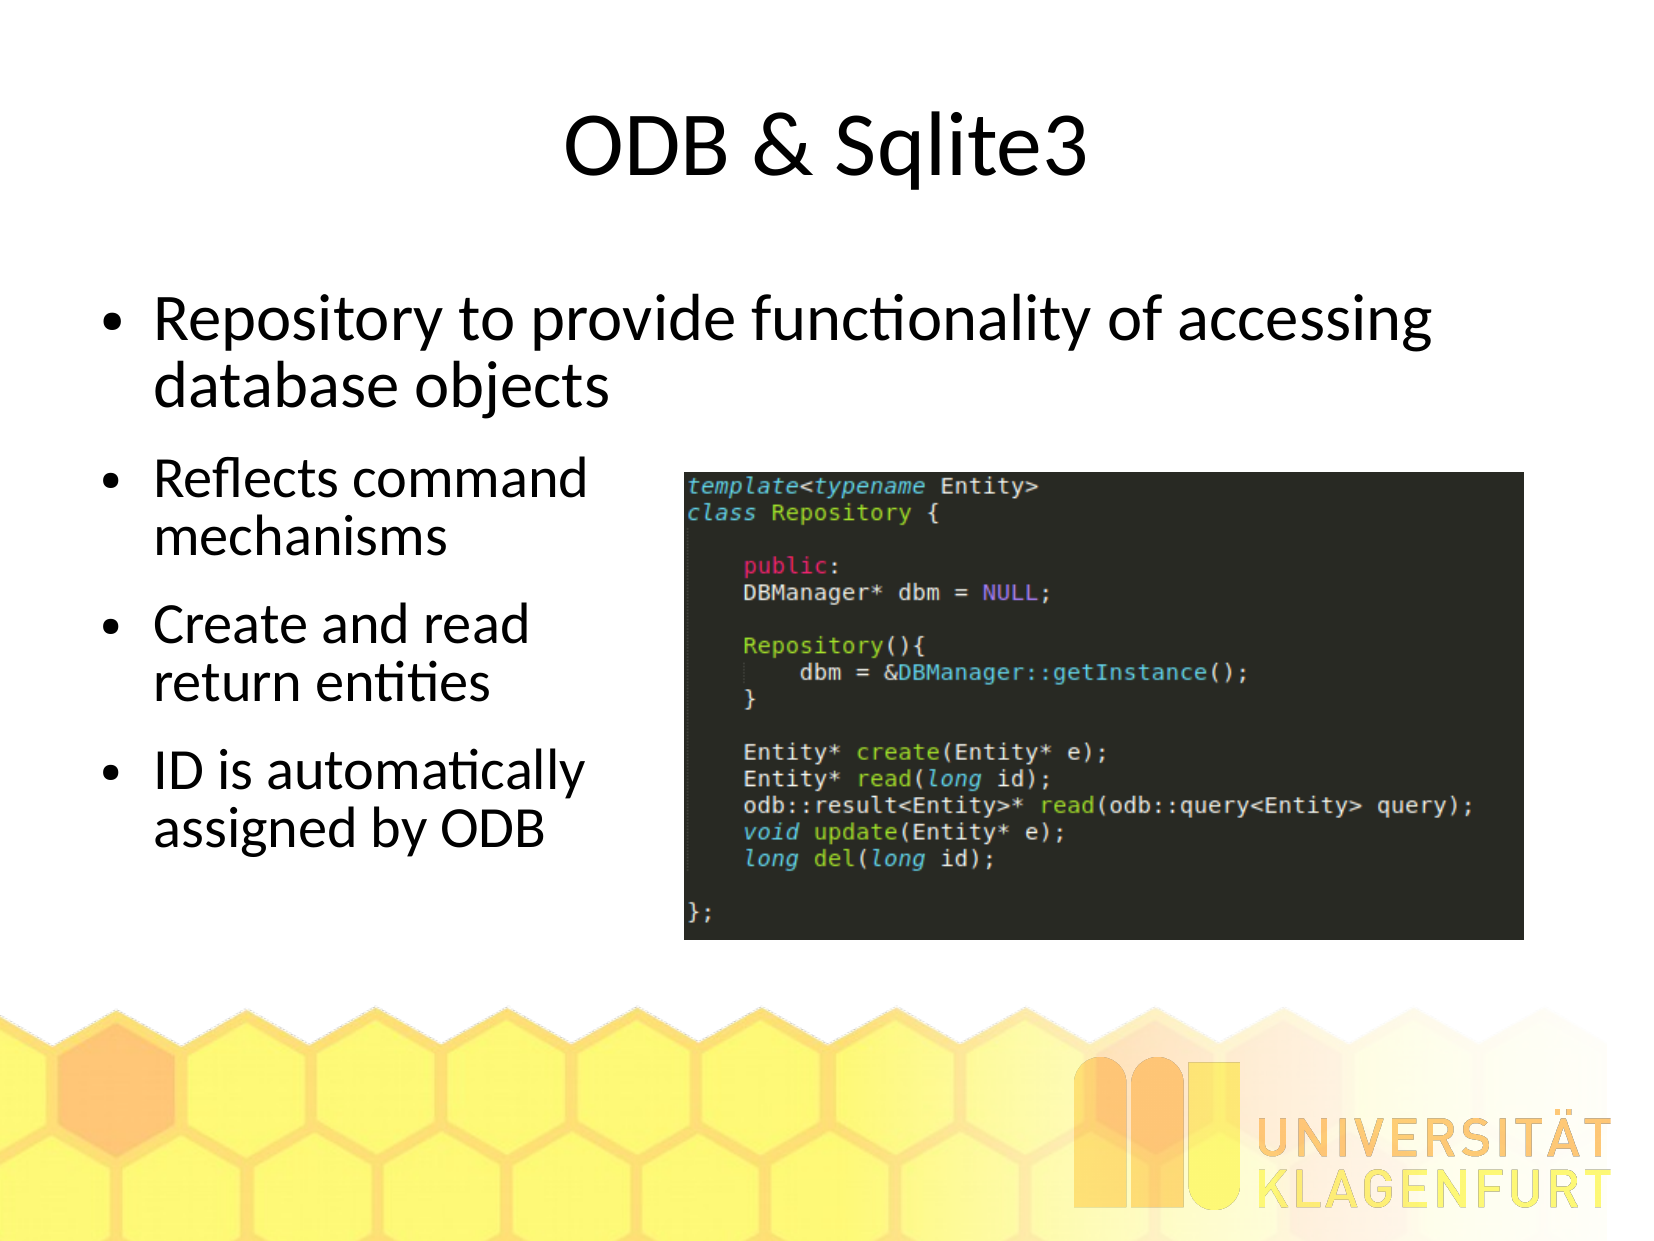

# ODB & Sqlite3
Repository to provide functionality of accessing database objects
Reflects command
mechanisms
Create and read
return entities
ID is automatically
assigned by ODB